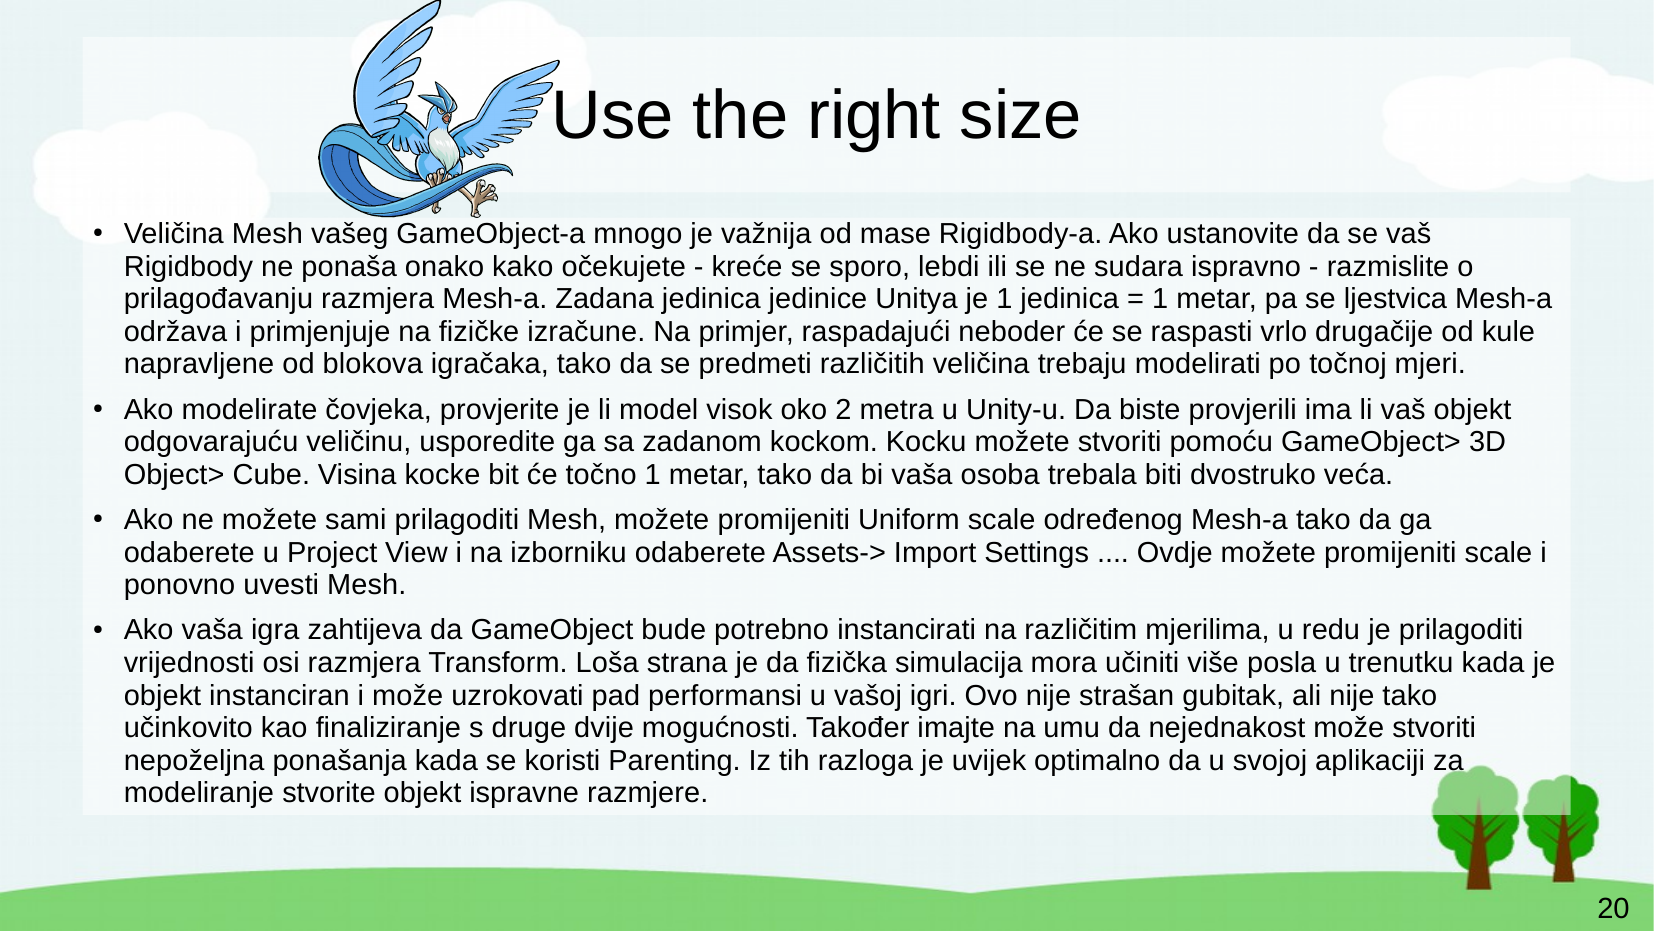

# Use the right size
Veličina Mesh vašeg GameObject-a mnogo je važnija od mase Rigidbody-a. Ako ustanovite da se vaš Rigidbody ne ponaša onako kako očekujete - kreće se sporo, lebdi ili se ne sudara ispravno - razmislite o prilagođavanju razmjera Mesh-a. Zadana jedinica jedinice Unitya je 1 jedinica = 1 metar, pa se ljestvica Mesh-a održava i primjenjuje na fizičke izračune. Na primjer, raspadajući neboder će se raspasti vrlo drugačije od kule napravljene od blokova igračaka, tako da se predmeti različitih veličina trebaju modelirati po točnoj mjeri.
Ako modelirate čovjeka, provjerite je li model visok oko 2 metra u Unity-u. Da biste provjerili ima li vaš objekt odgovarajuću veličinu, usporedite ga sa zadanom kockom. Kocku možete stvoriti pomoću GameObject> 3D Object> Cube. Visina kocke bit će točno 1 metar, tako da bi vaša osoba trebala biti dvostruko veća.
Ako ne možete sami prilagoditi Mesh, možete promijeniti Uniform scale određenog Mesh-a tako da ga odaberete u Project View i na izborniku odaberete Assets-> Import Settings .... Ovdje možete promijeniti scale i ponovno uvesti Mesh.
Ako vaša igra zahtijeva da GameObject bude potrebno instancirati na različitim mjerilima, u redu je prilagoditi vrijednosti osi razmjera Transform. Loša strana je da fizička simulacija mora učiniti više posla u trenutku kada je objekt instanciran i može uzrokovati pad performansi u vašoj igri. Ovo nije strašan gubitak, ali nije tako učinkovito kao finaliziranje s druge dvije mogućnosti. Također imajte na umu da nejednakost može stvoriti nepoželjna ponašanja kada se koristi Parenting. Iz tih razloga je uvijek optimalno da u svojoj aplikaciji za modeliranje stvorite objekt ispravne razmjere.
20